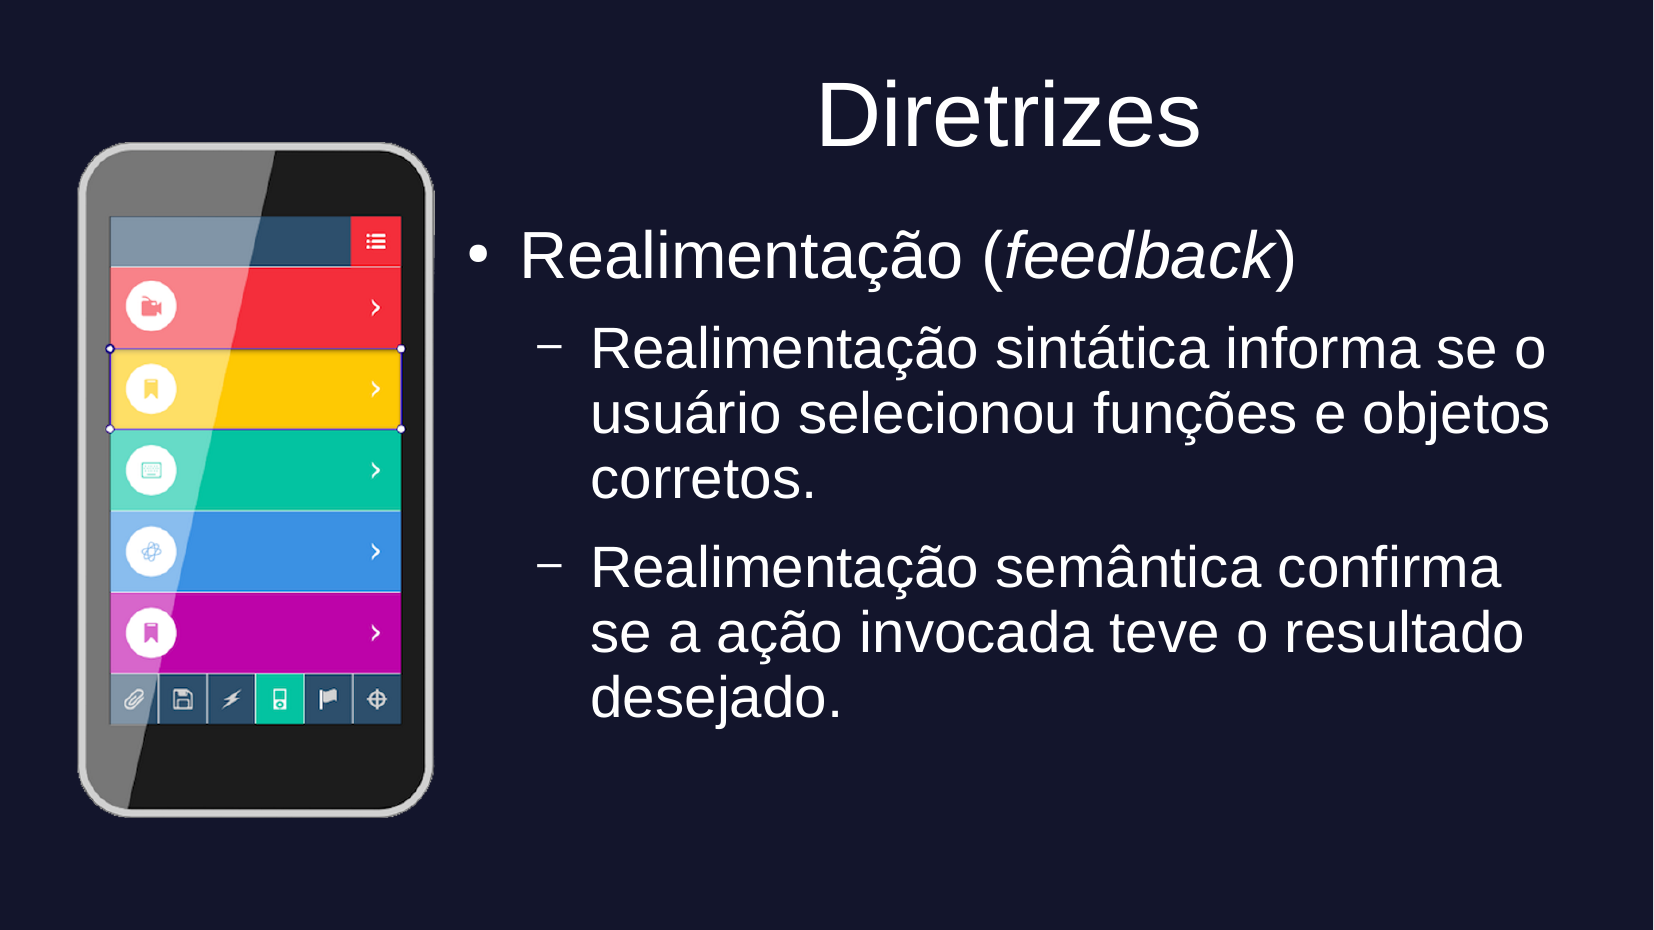

# Diretrizes
Realimentação (feedback)
Realimentação sintática informa se o usuário selecionou funções e objetos corretos.
Realimentação semântica confirma se a ação invocada teve o resultado desejado.